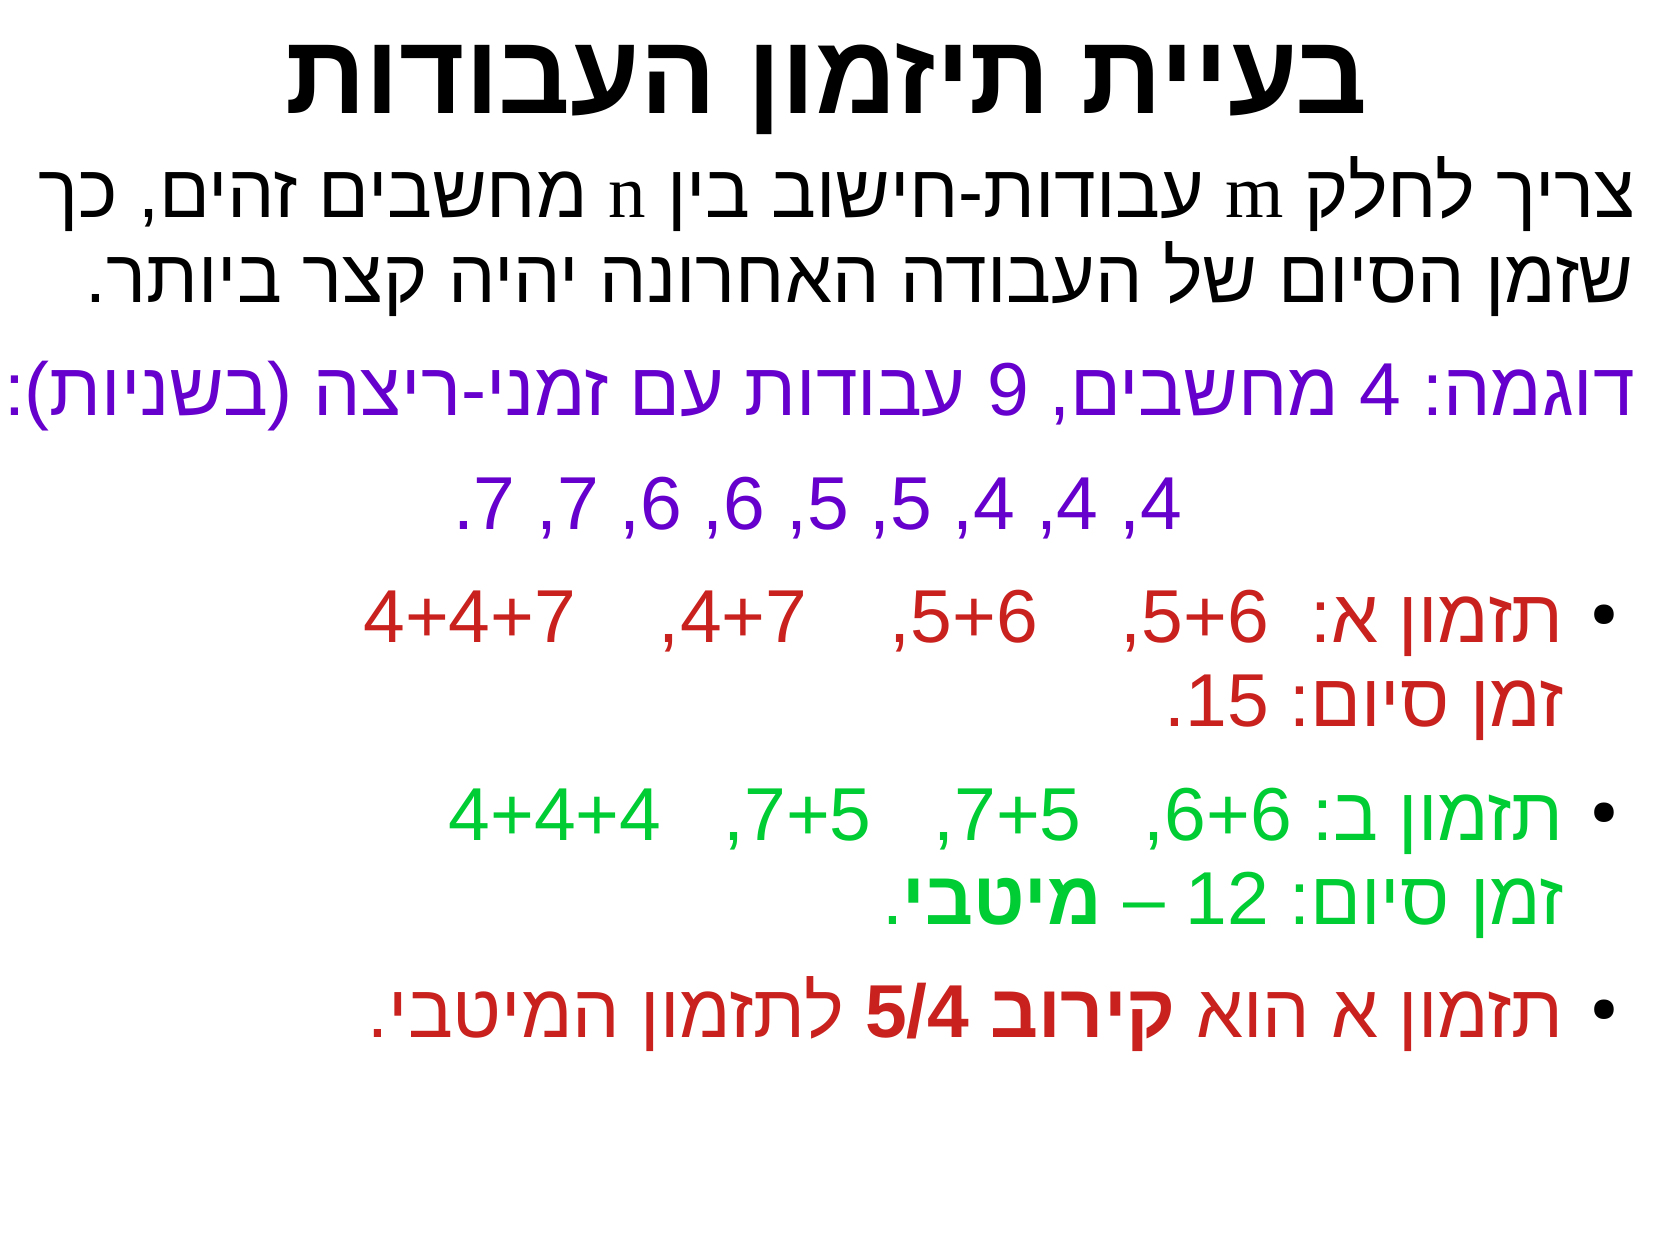

# בעיית תיזמון העבודות
צריך לחלק m עבודות-חישוב בין n מחשבים זהים, כך שזמן הסיום של העבודה האחרונה יהיה קצר ביותר.
דוגמה: 4 מחשבים, 9 עבודות עם זמני-ריצה (בשניות):
4, 4, 4, 5, 5, 6, 6, 7, 7.
תזמון א: 5+6, 5+6, 4+7, 4+4+7
זמן סיום: 15.
תזמון ב: 6+6, 7+5, 7+5, 4+4+4
זמן סיום: 12 – מיטבי.
תזמון א הוא קירוב 5/4 לתזמון המיטבי.